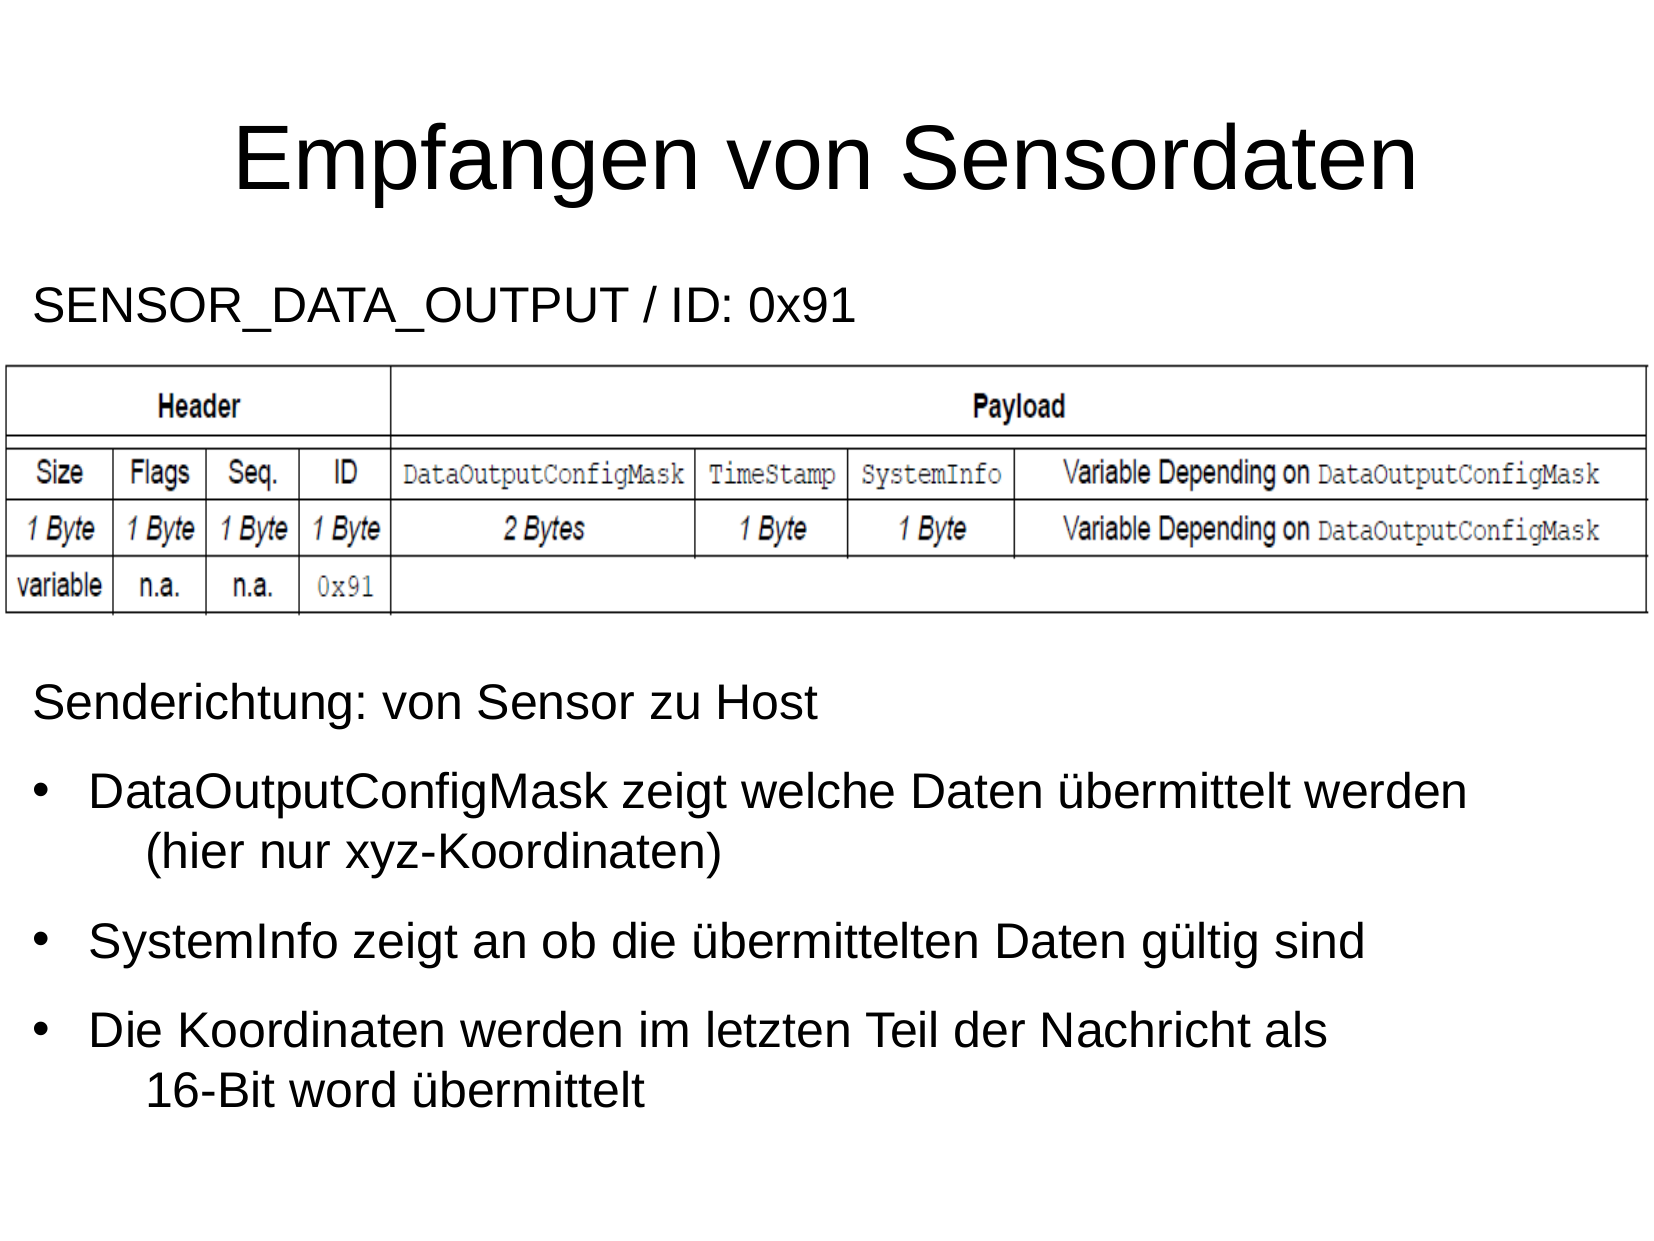

# Empfangen von Sensordaten
SENSOR_DATA_OUTPUT / ID: 0x91
Senderichtung: von Sensor zu Host
DataOutputConfigMask zeigt welche Daten übermittelt werden
(hier nur xyz-Koordinaten)
SystemInfo zeigt an ob die übermittelten Daten gültig sind
Die Koordinaten werden im letzten Teil der Nachricht als
16-Bit word übermittelt